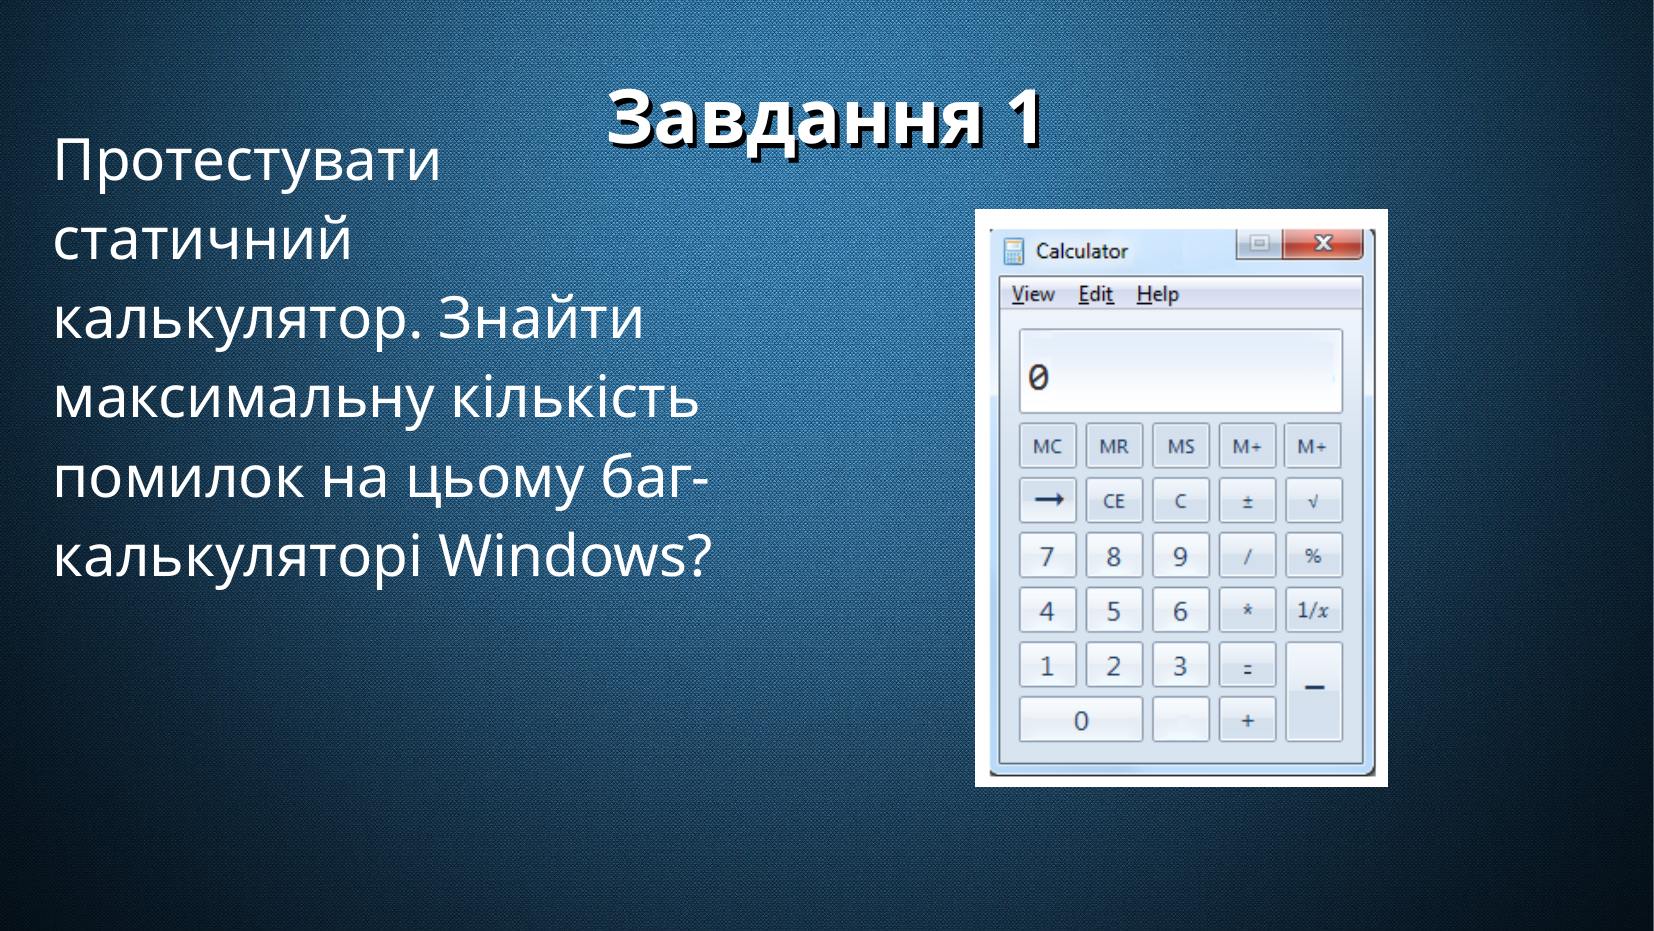

Протестувати статичний калькулятор. Знайти максимальну кількість помилок на цьому баг-калькуляторі Windows?
# Завдання 1